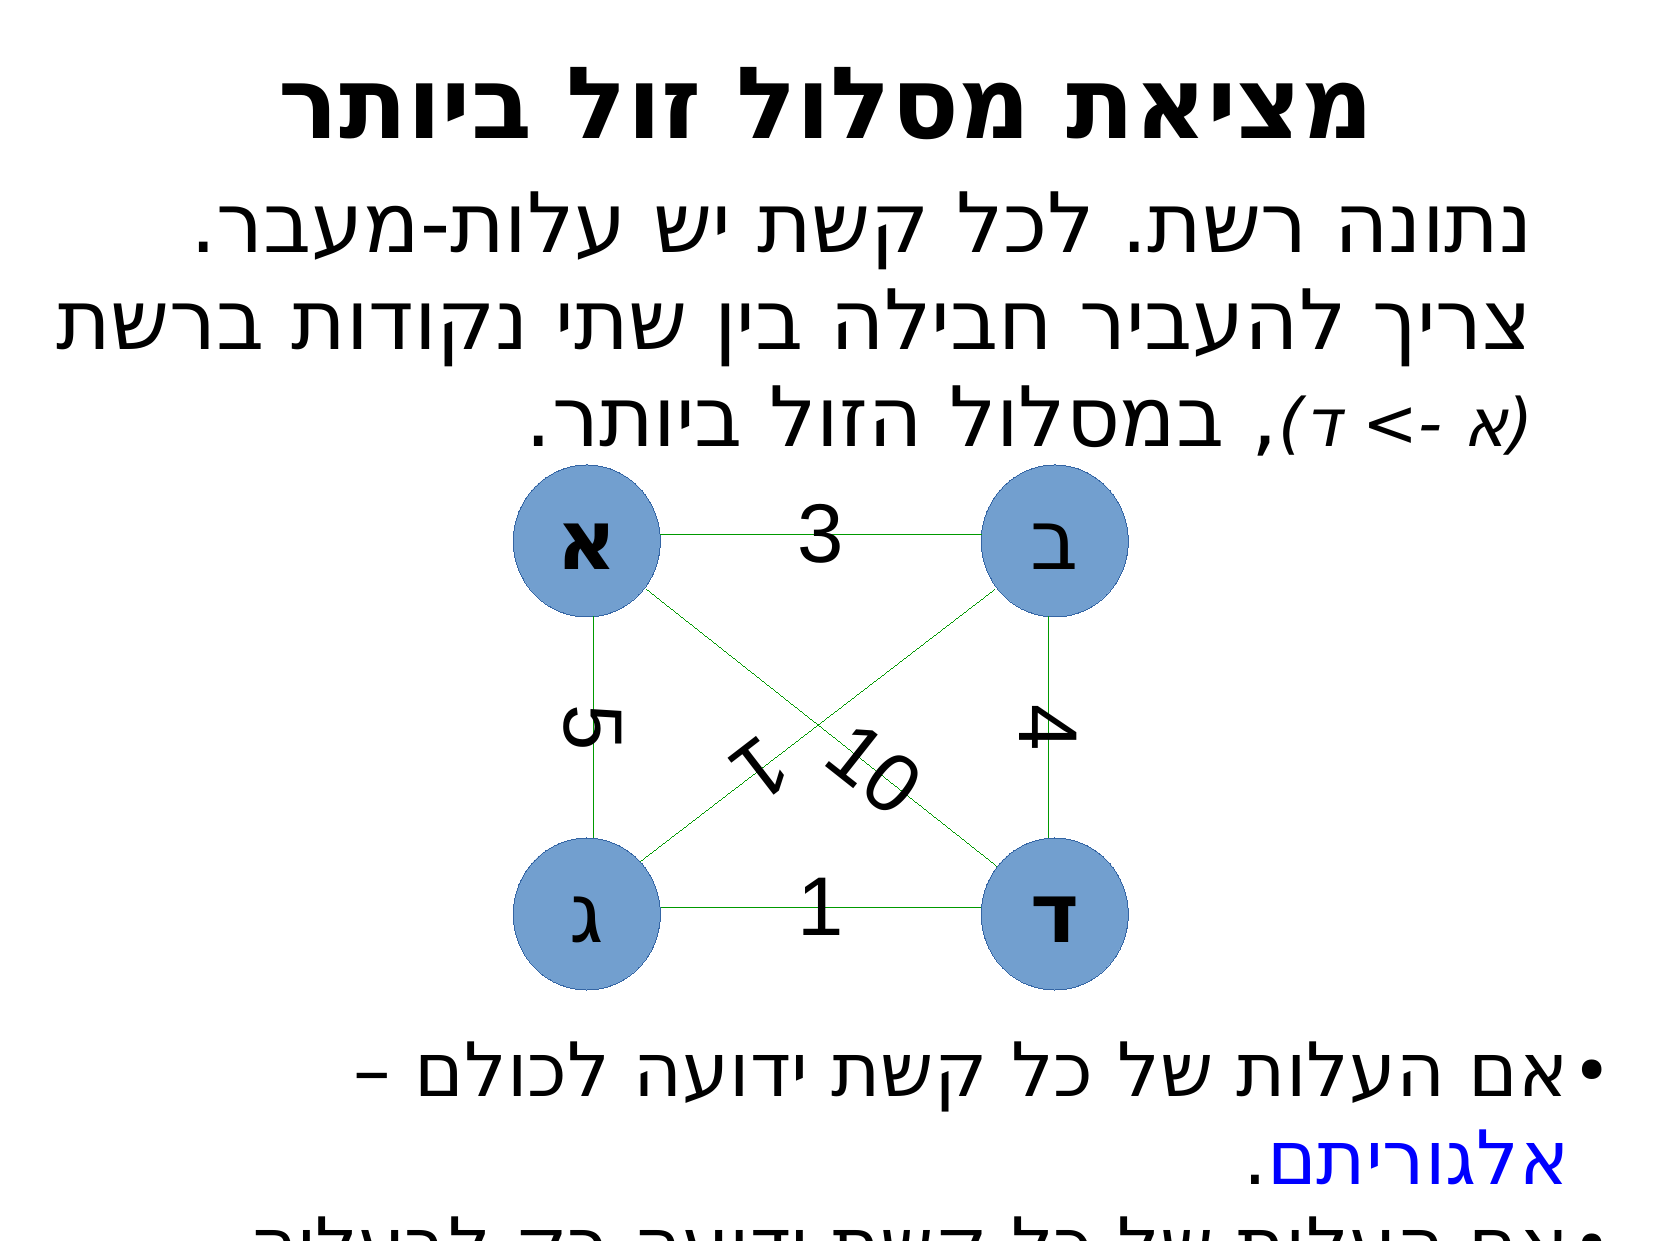

מציאת מסלול זול ביותר
# נתונה רשת. לכל קשת יש עלות-מעבר. צריך להעביר חבילה בין שתי נקודות ברשת (א -> ד), במסלול הזול ביותר.
א
ב
3
1
10
5
4
ג
ד
1
אם העלות של כל קשת ידועה לכולם – אלגוריתם.
אם העלות של כל קשת ידועה רק לבעליה – מנגנון.